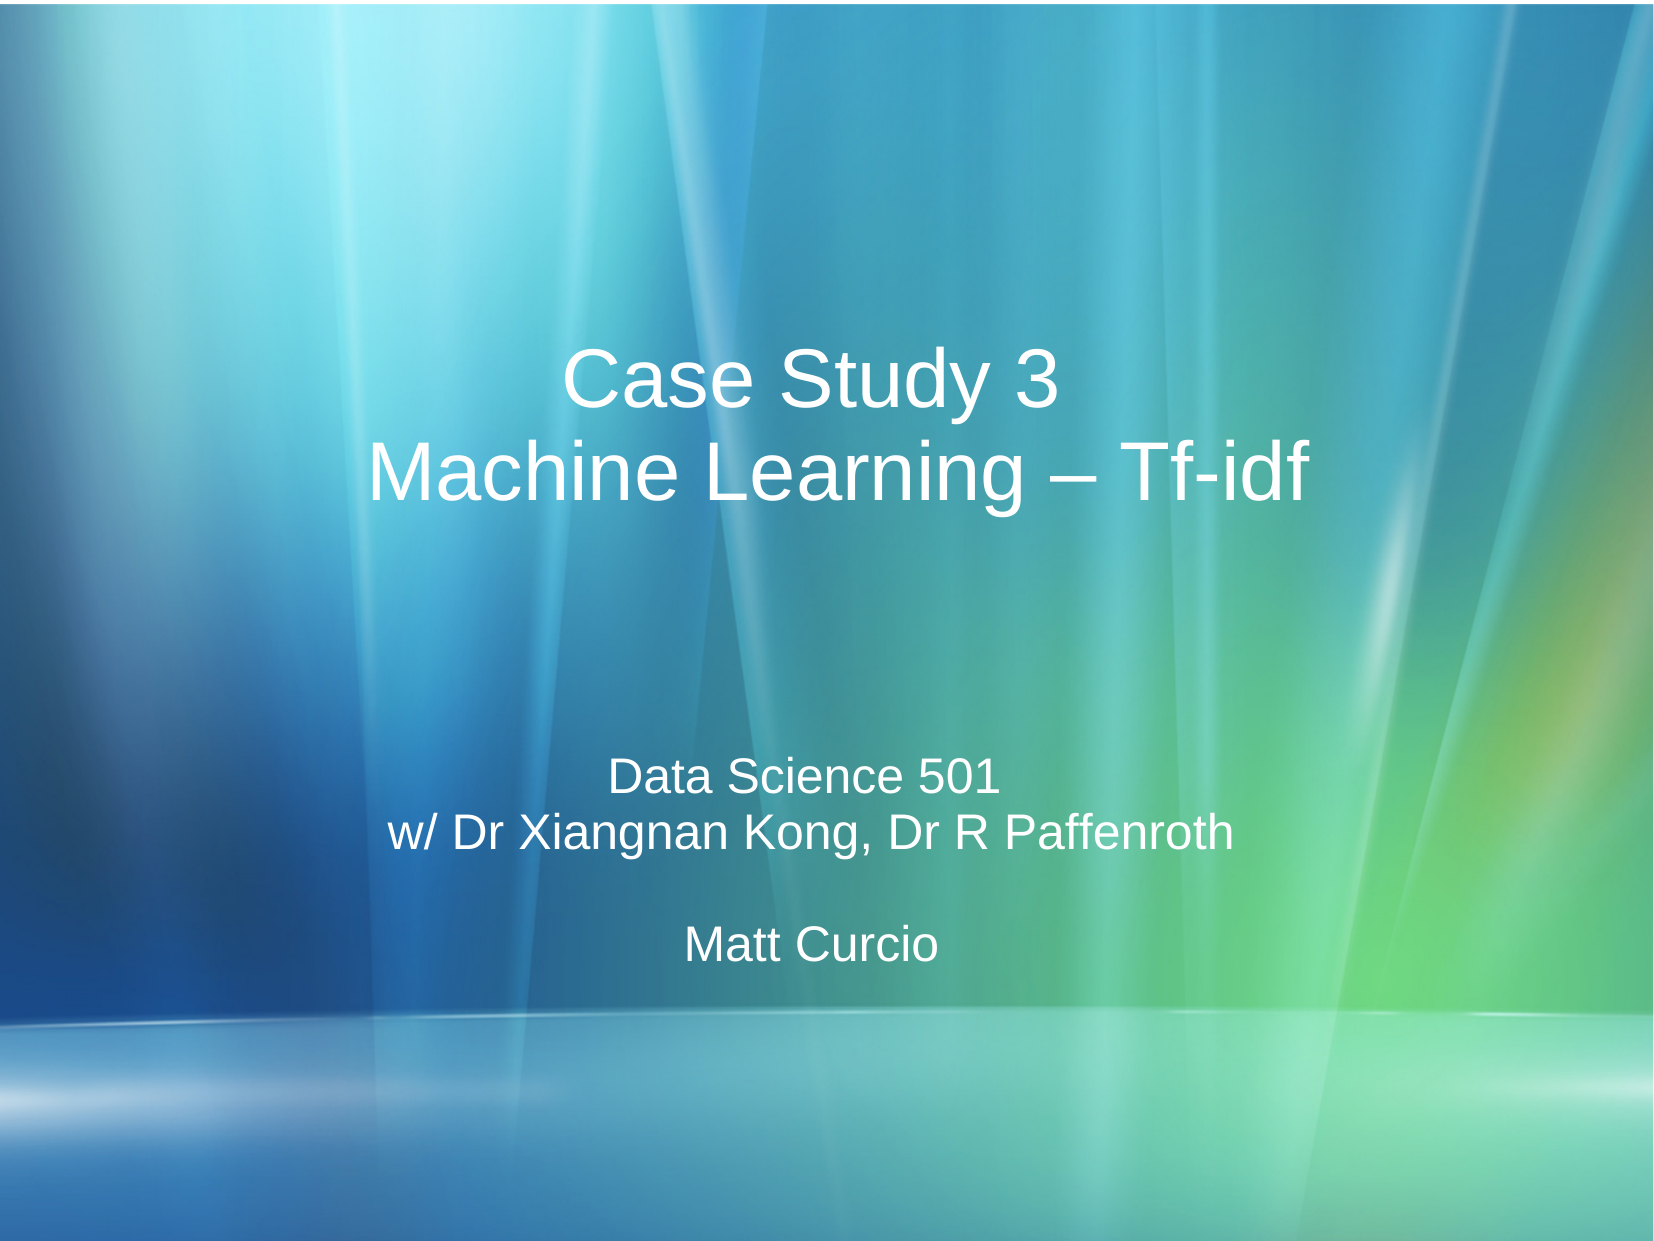

# Case Study 3 Machine Learning – Tf-idf
Data Science 501
w/ Dr Xiangnan Kong, Dr R Paffenroth
Matt Curcio